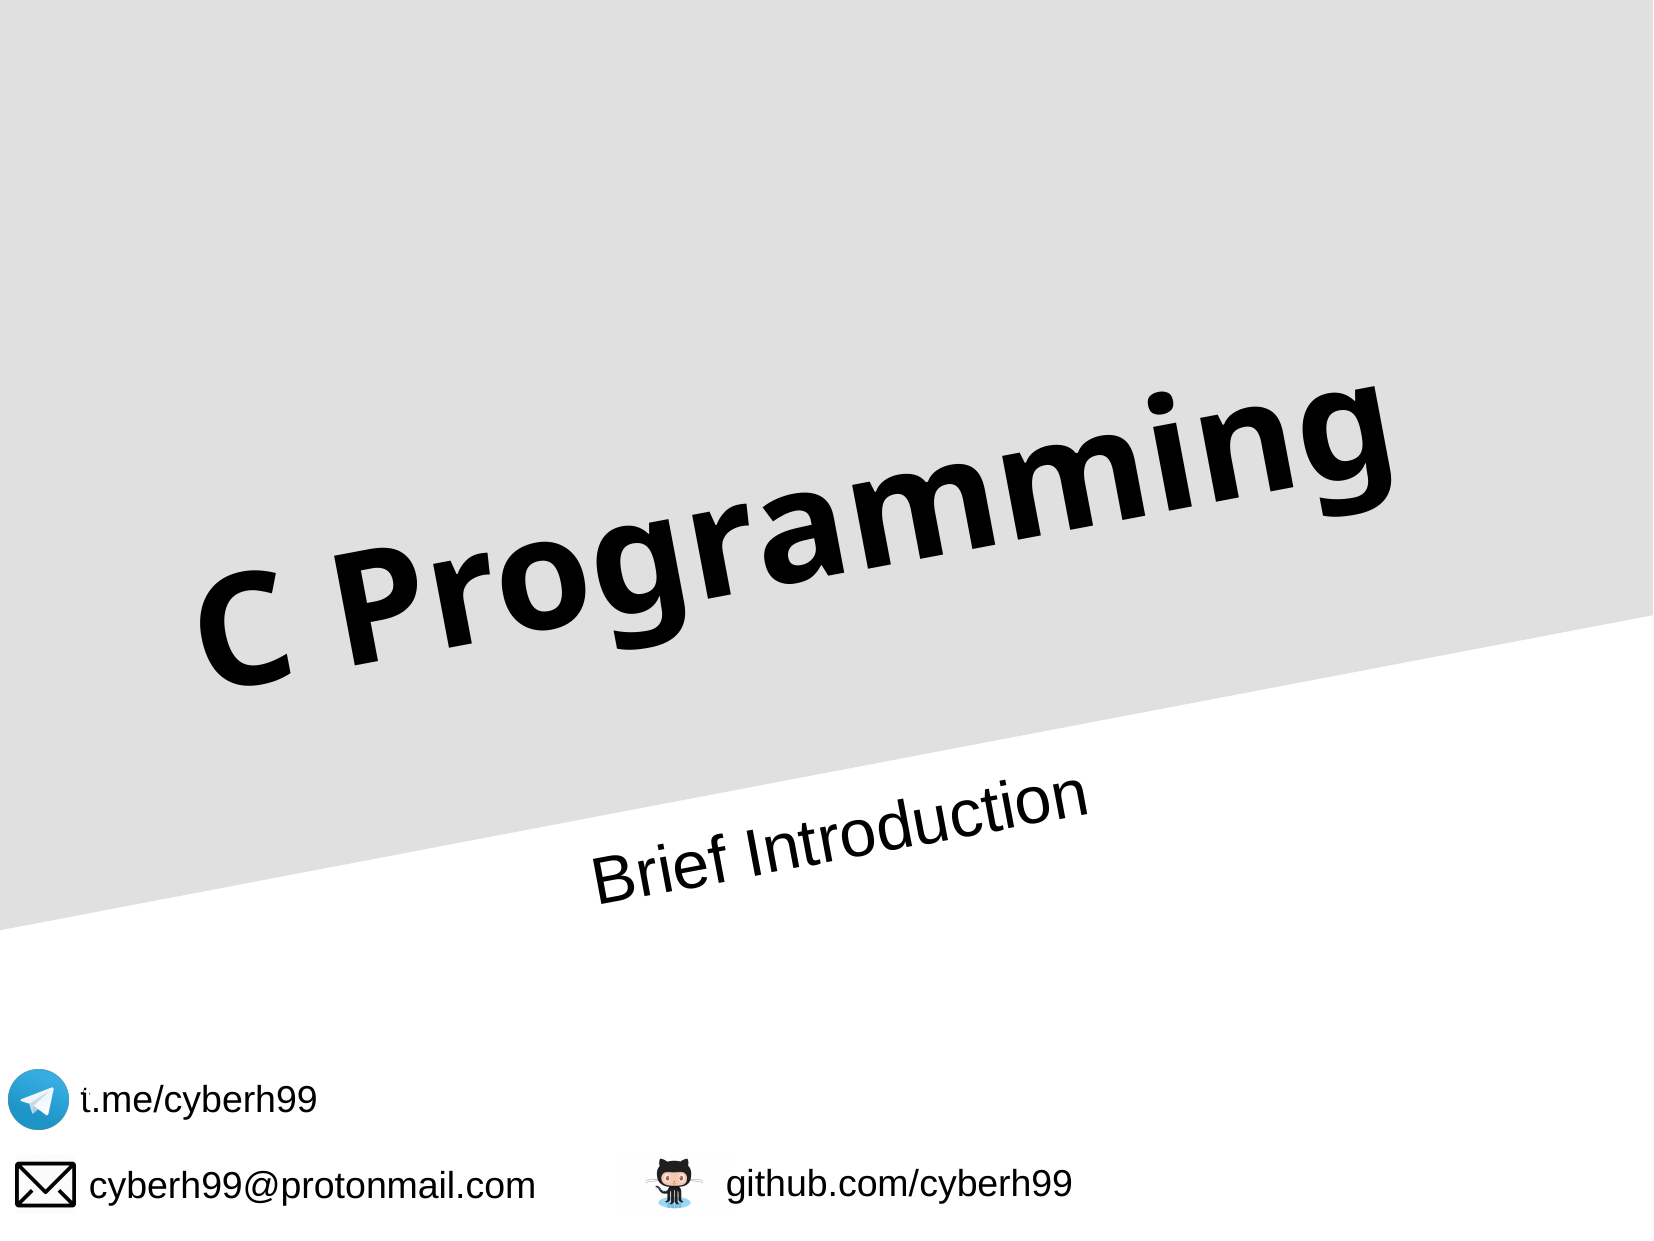

# C Programming
Brief Introduction
				 t.me/cyberh99
t
						github.com/cyberh99
							 cyberh99@protonmail.com